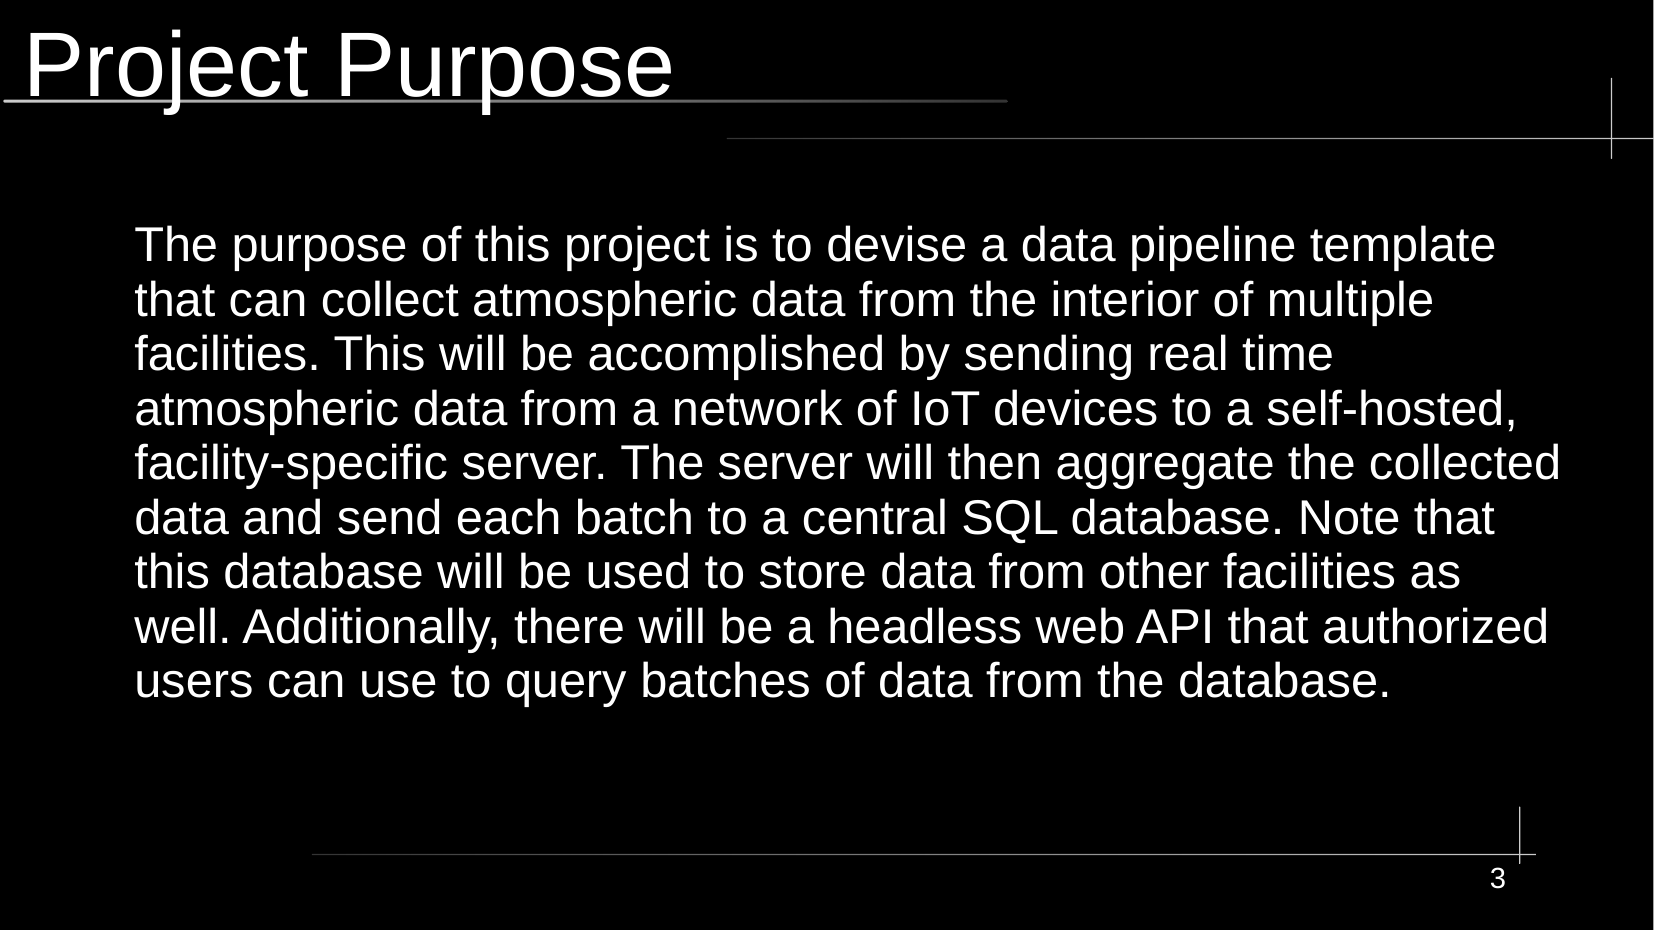

# Project Purpose
The purpose of this project is to devise a data pipeline template that can collect atmospheric data from the interior of multiple facilities. This will be accomplished by sending real time atmospheric data from a network of IoT devices to a self-hosted, facility-specific server. The server will then aggregate the collected data and send each batch to a central SQL database. Note that this database will be used to store data from other facilities as well. Additionally, there will be a headless web API that authorized users can use to query batches of data from the database.
3